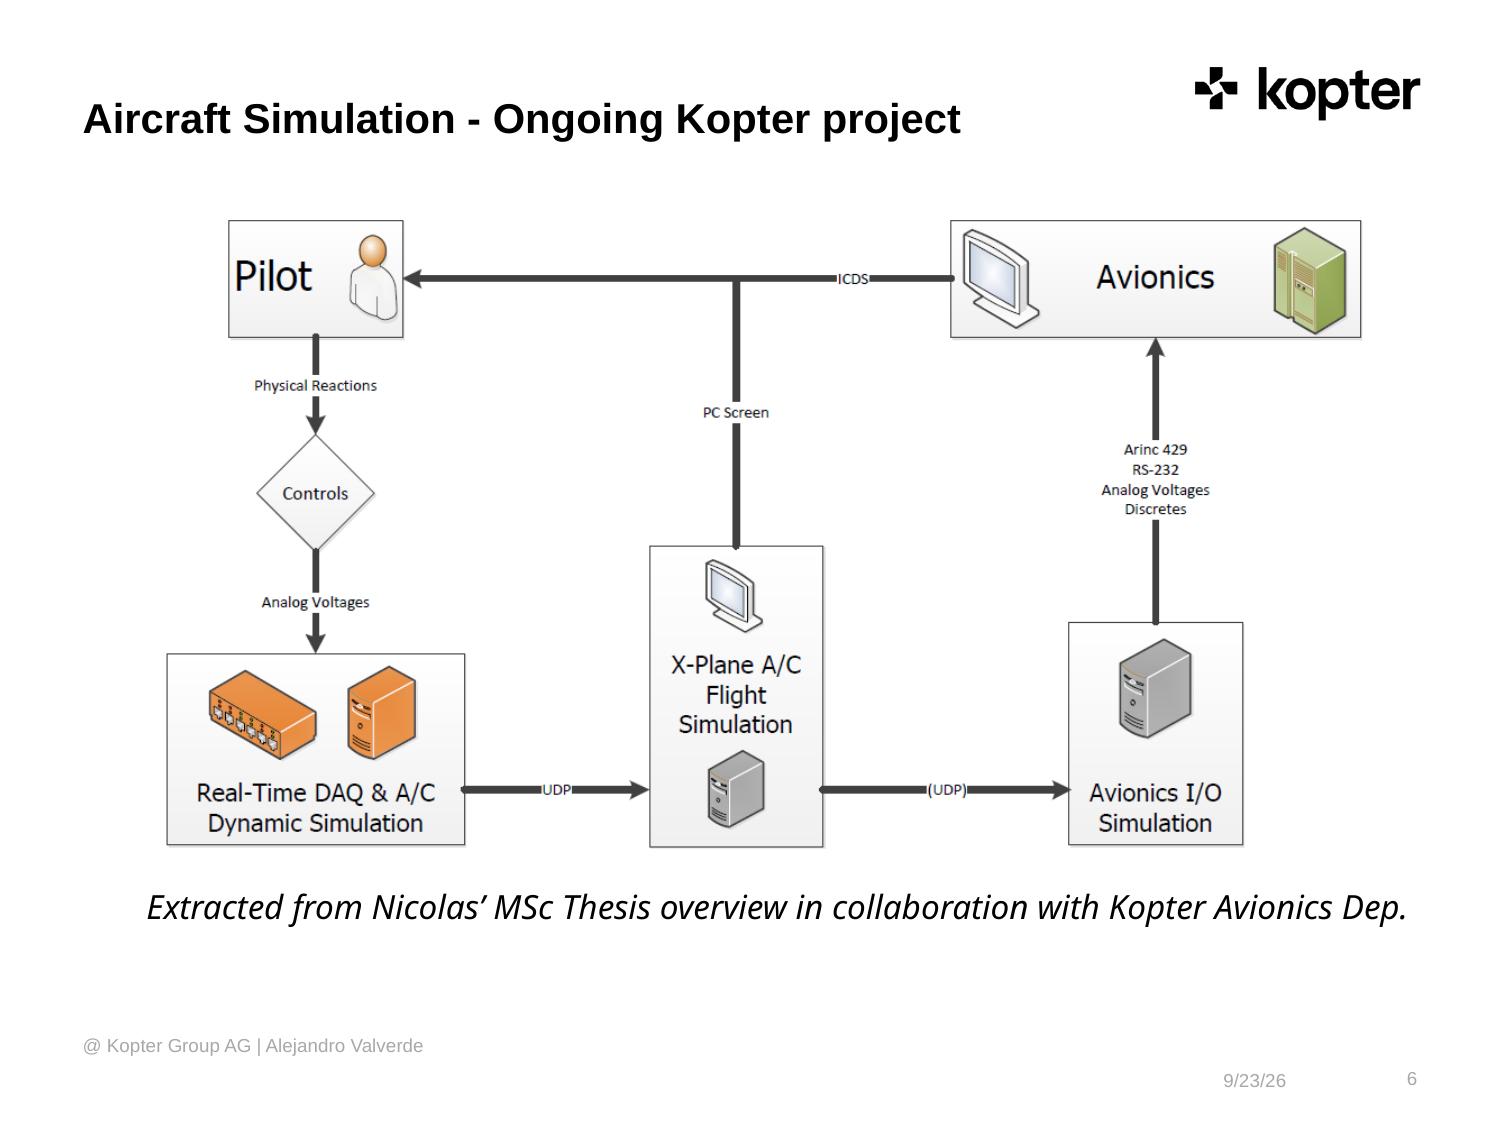

# Aircraft Simulation - Ongoing Kopter project
Extracted from Nicolas’ MSc Thesis overview in collaboration with Kopter Avionics Dep.
@ Kopter Group AG | Alejandro Valverde